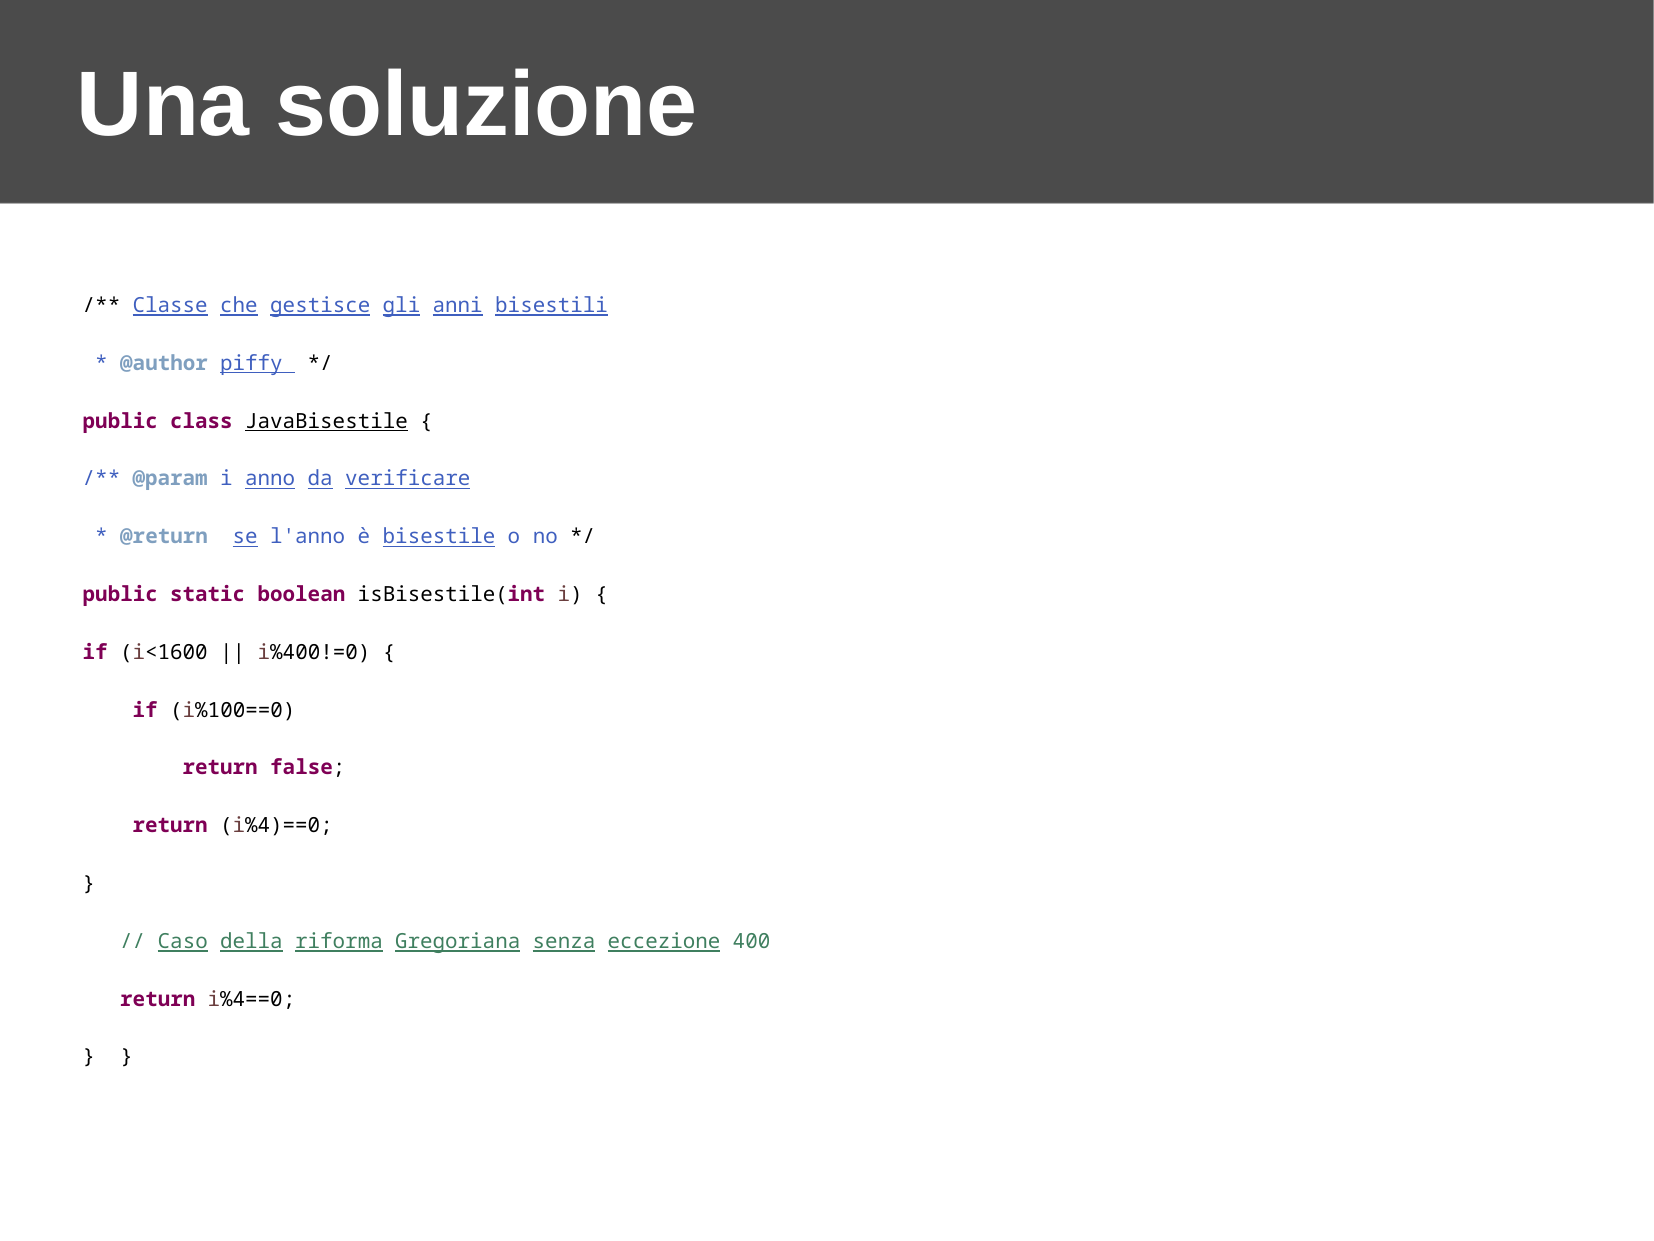

# Una soluzione
/** Classe che gestisce gli anni bisestili
 * @author piffy */
public class JavaBisestile {
/** @param i anno da verificare
 * @return se l'anno è bisestile o no */
public static boolean isBisestile(int i) {
if (i<1600 || i%400!=0) {
 if (i%100==0)
 return false;
 return (i%4)==0;
}
 // Caso della riforma Gregoriana senza eccezione 400
 return i%4==0;
} }